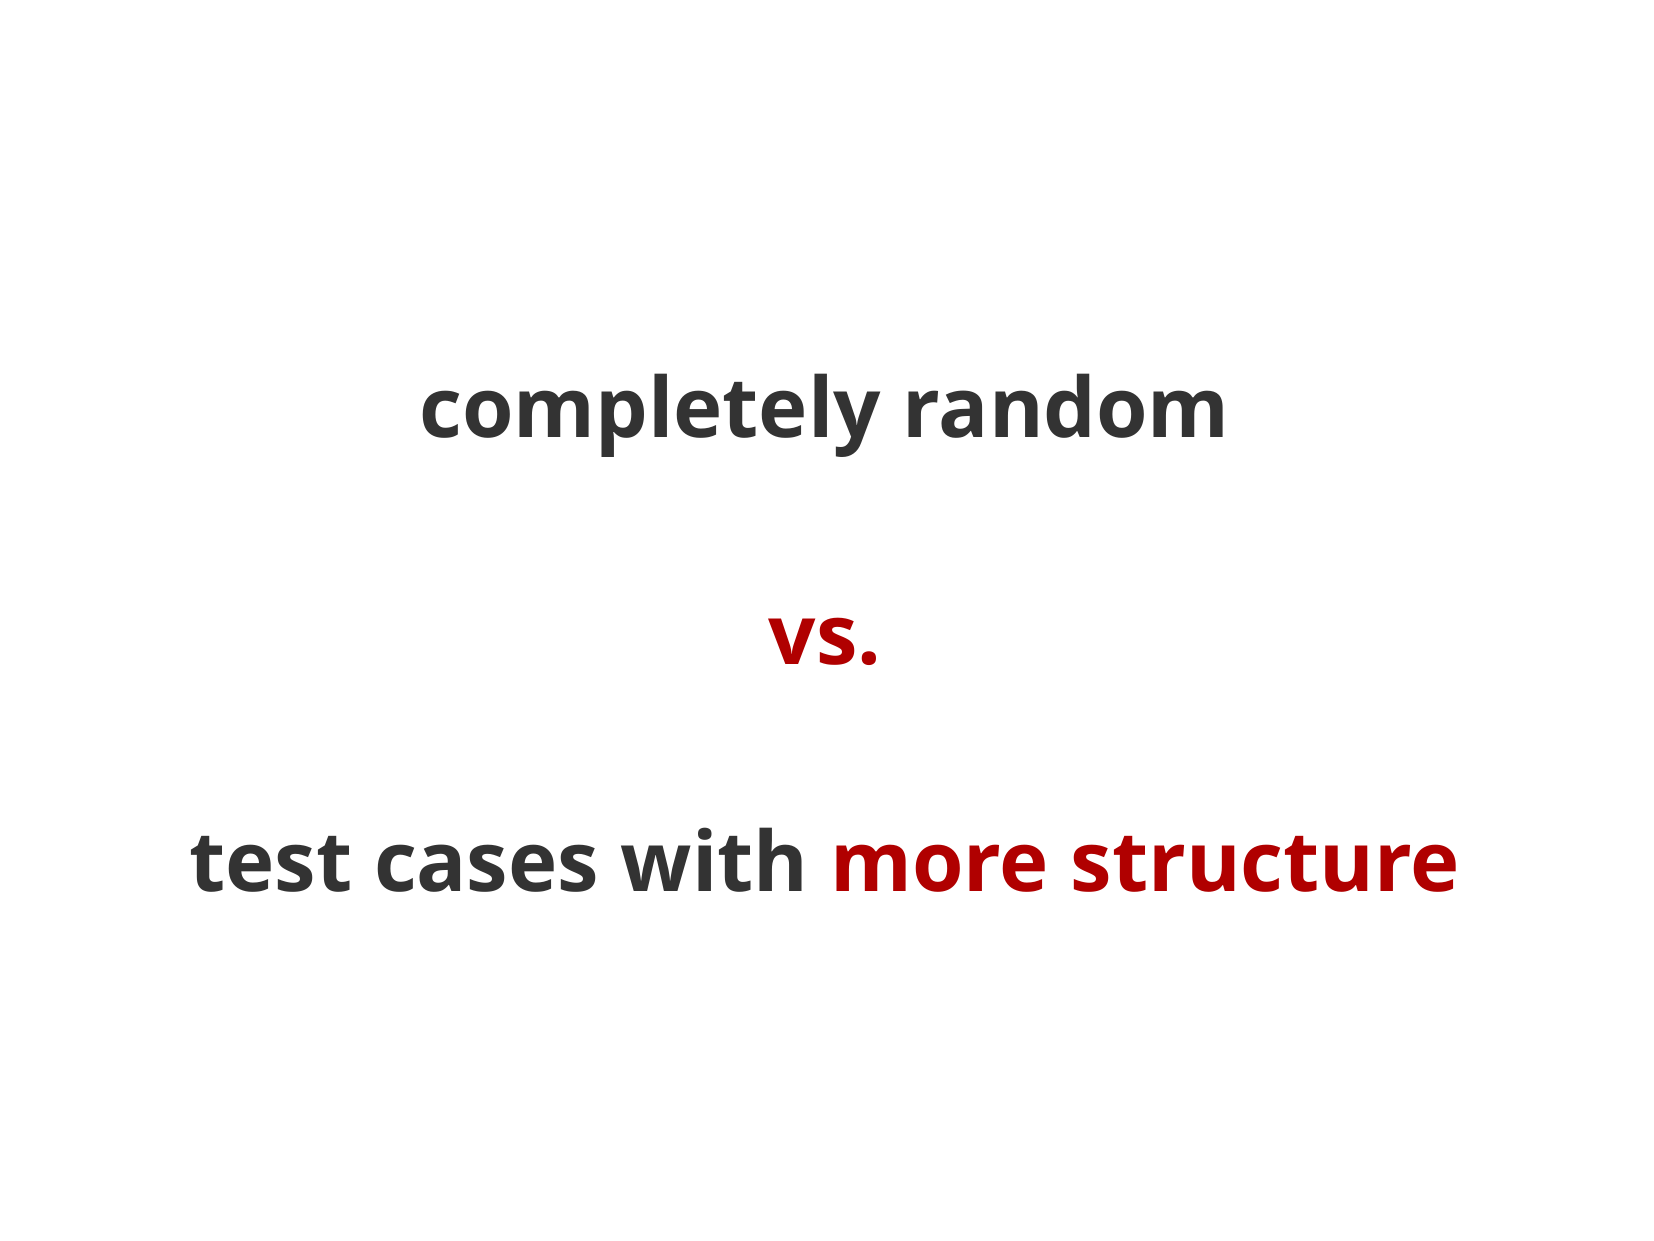

#
completely random
vs.
test cases with more structure